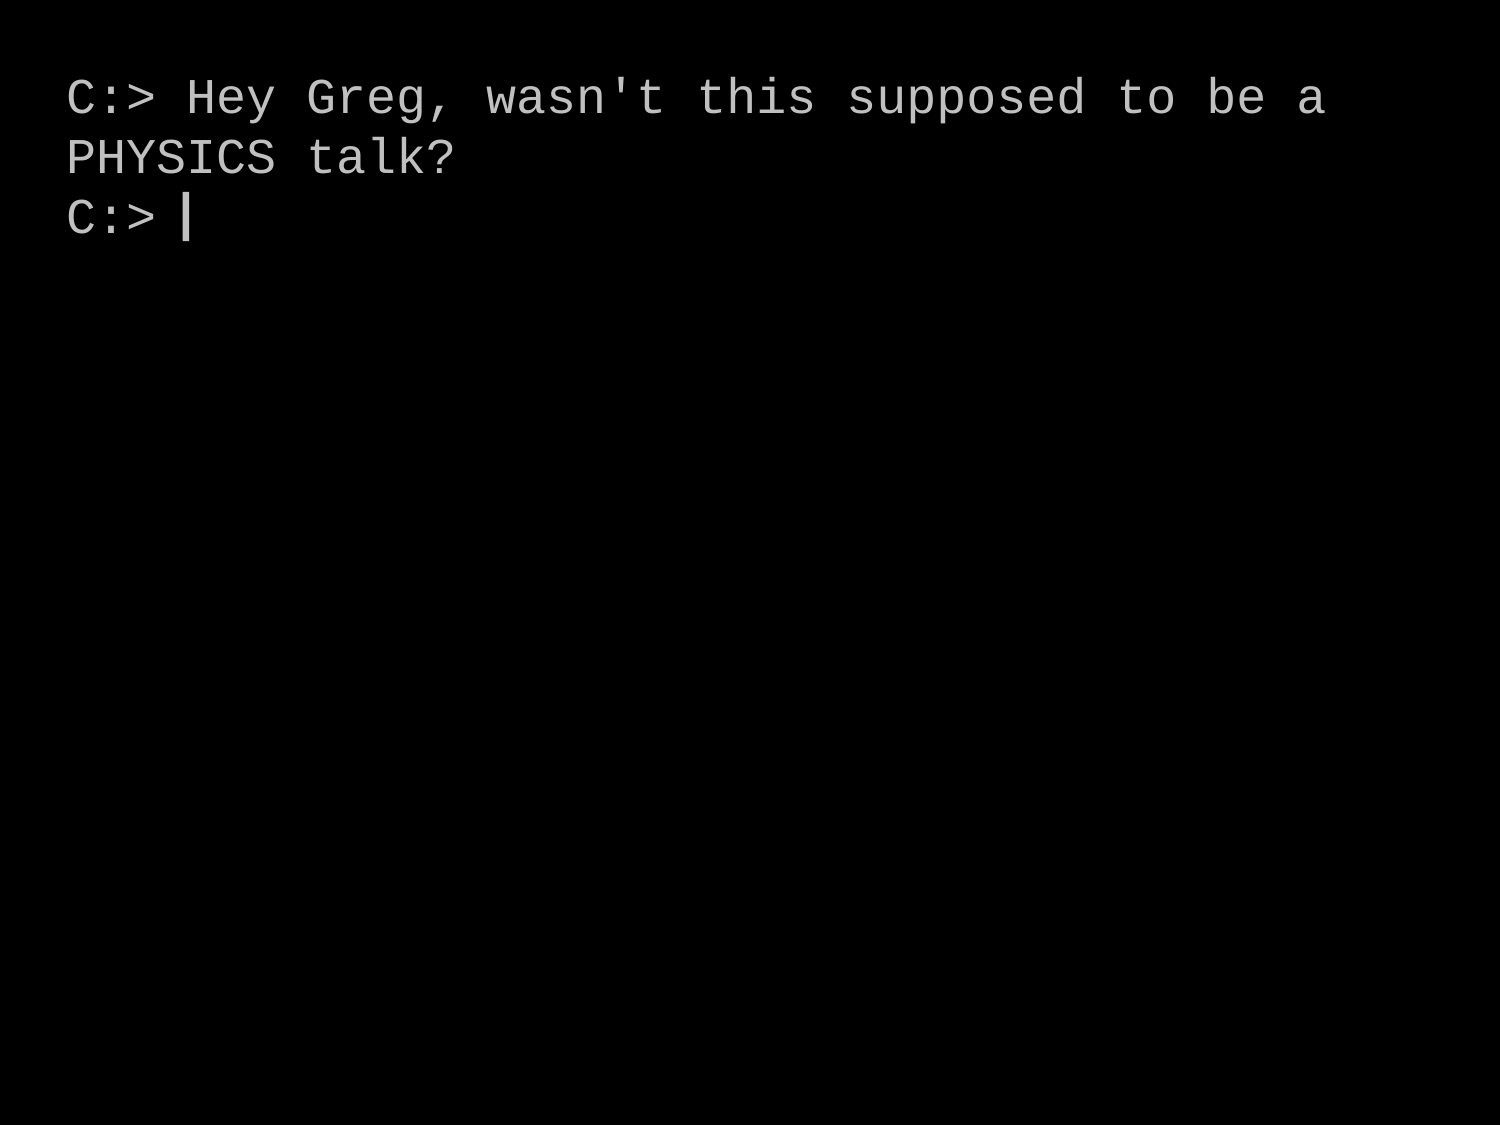

C:> Hey Greg, wasn't this supposed to be a
PHYSICS talk?
C:>